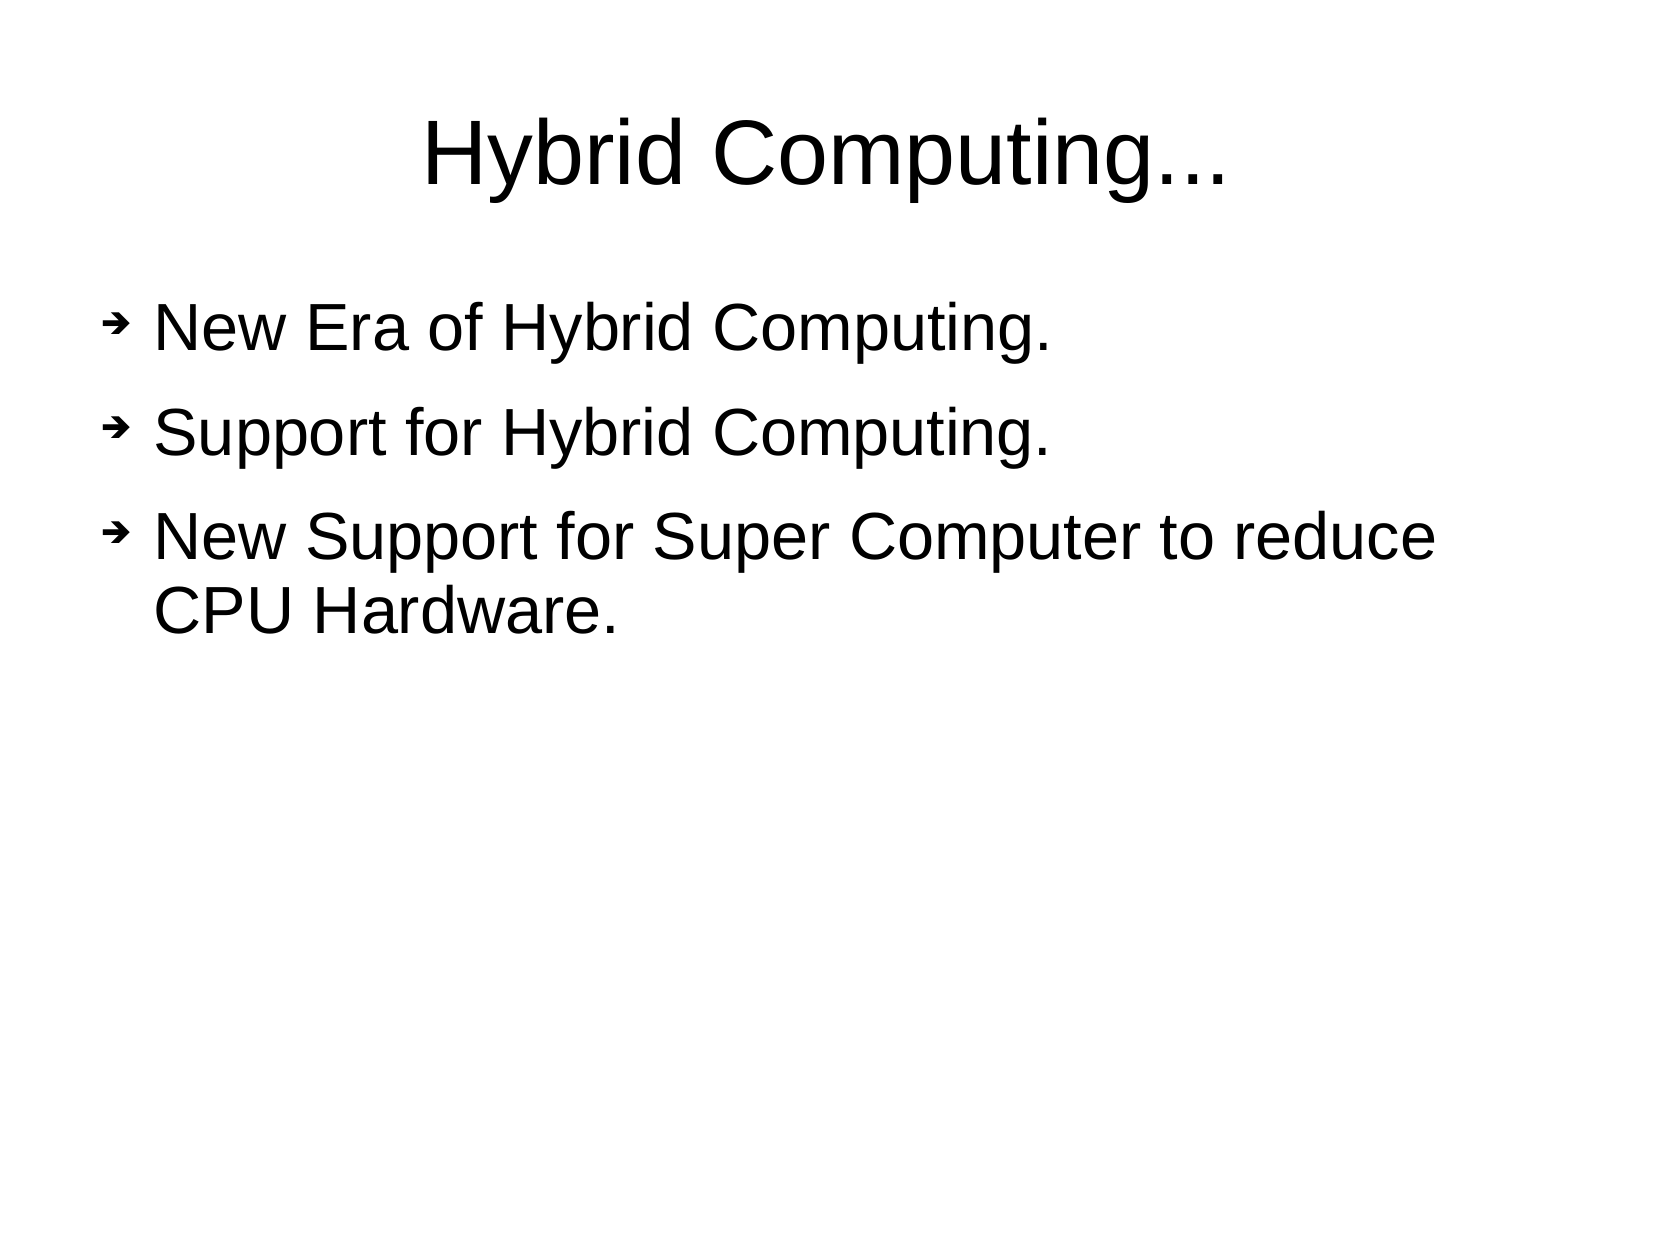

# Hybrid Computing...
New Era of Hybrid Computing.
Support for Hybrid Computing.
New Support for Super Computer to reduce CPU Hardware.